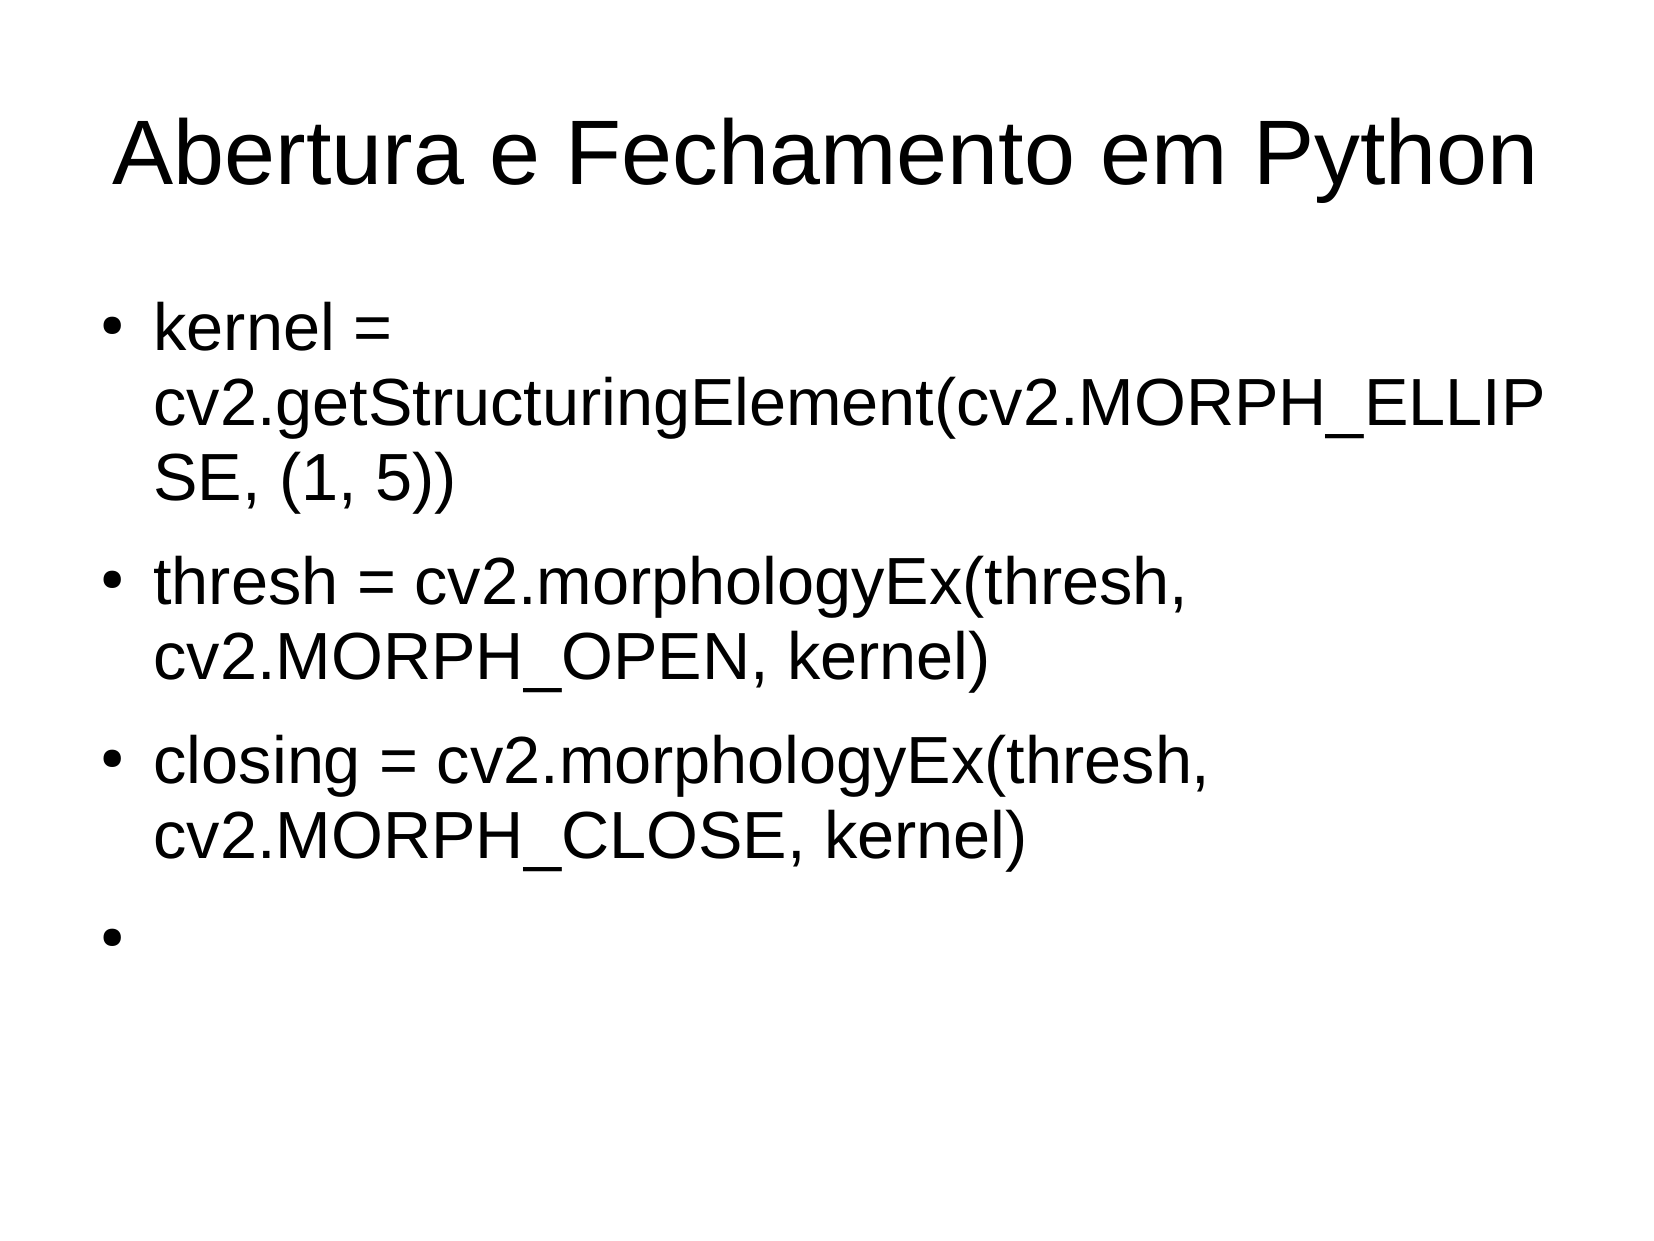

# Abertura e Fechamento em Python
kernel = cv2.getStructuringElement(cv2.MORPH_ELLIPSE, (1, 5))
thresh = cv2.morphologyEx(thresh, cv2.MORPH_OPEN, kernel)
closing = cv2.morphologyEx(thresh, cv2.MORPH_CLOSE, kernel)